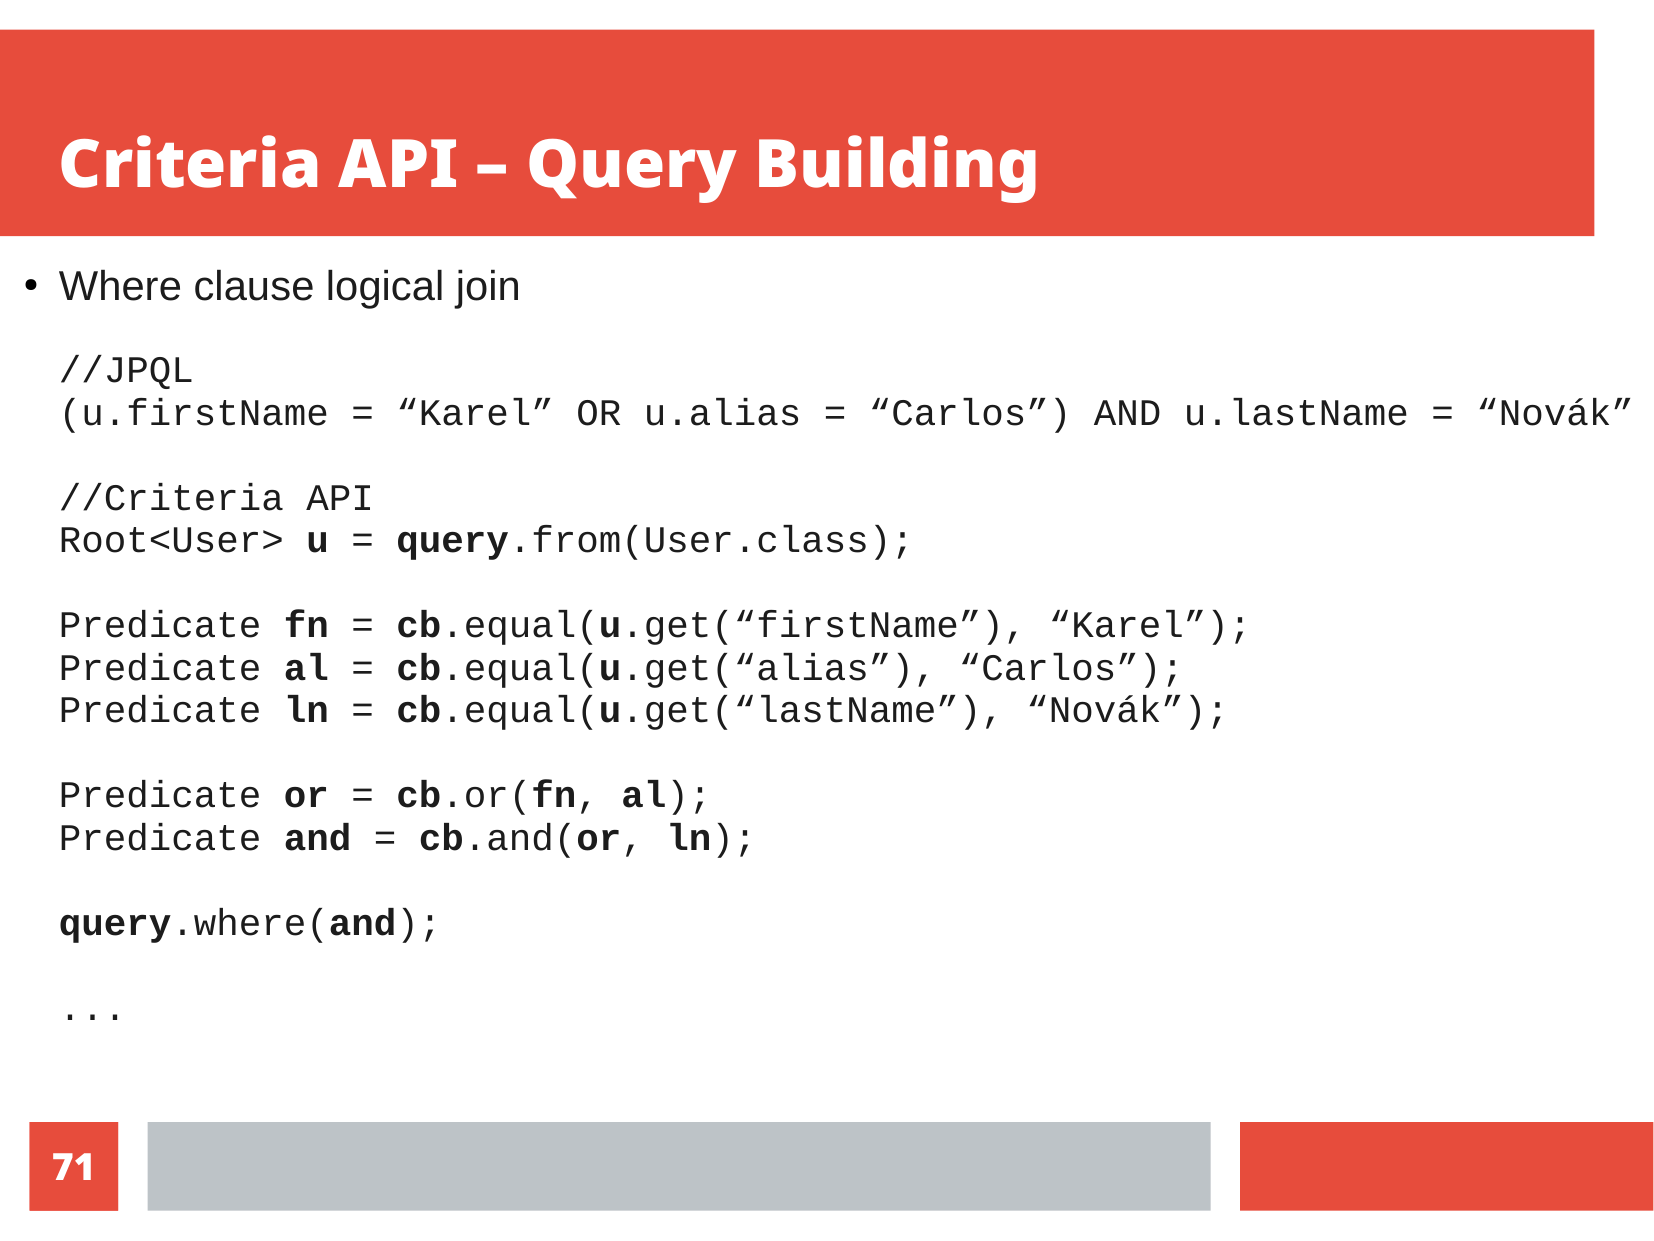

# Criteria API – Query Building
Where clause logical join
//JPQL
(u.firstName = “Karel” OR u.alias = “Carlos”) AND u.lastName = “Novák”
//Criteria API
Root<User> u = query.from(User.class);
Predicate fn = cb.equal(u.get(“firstName”), “Karel”);
Predicate al = cb.equal(u.get(“alias”), “Carlos”);
Predicate ln = cb.equal(u.get(“lastName”), “Novák”);
Predicate or = cb.or(fn, al);
Predicate and = cb.and(or, ln);
query.where(and);
...
71